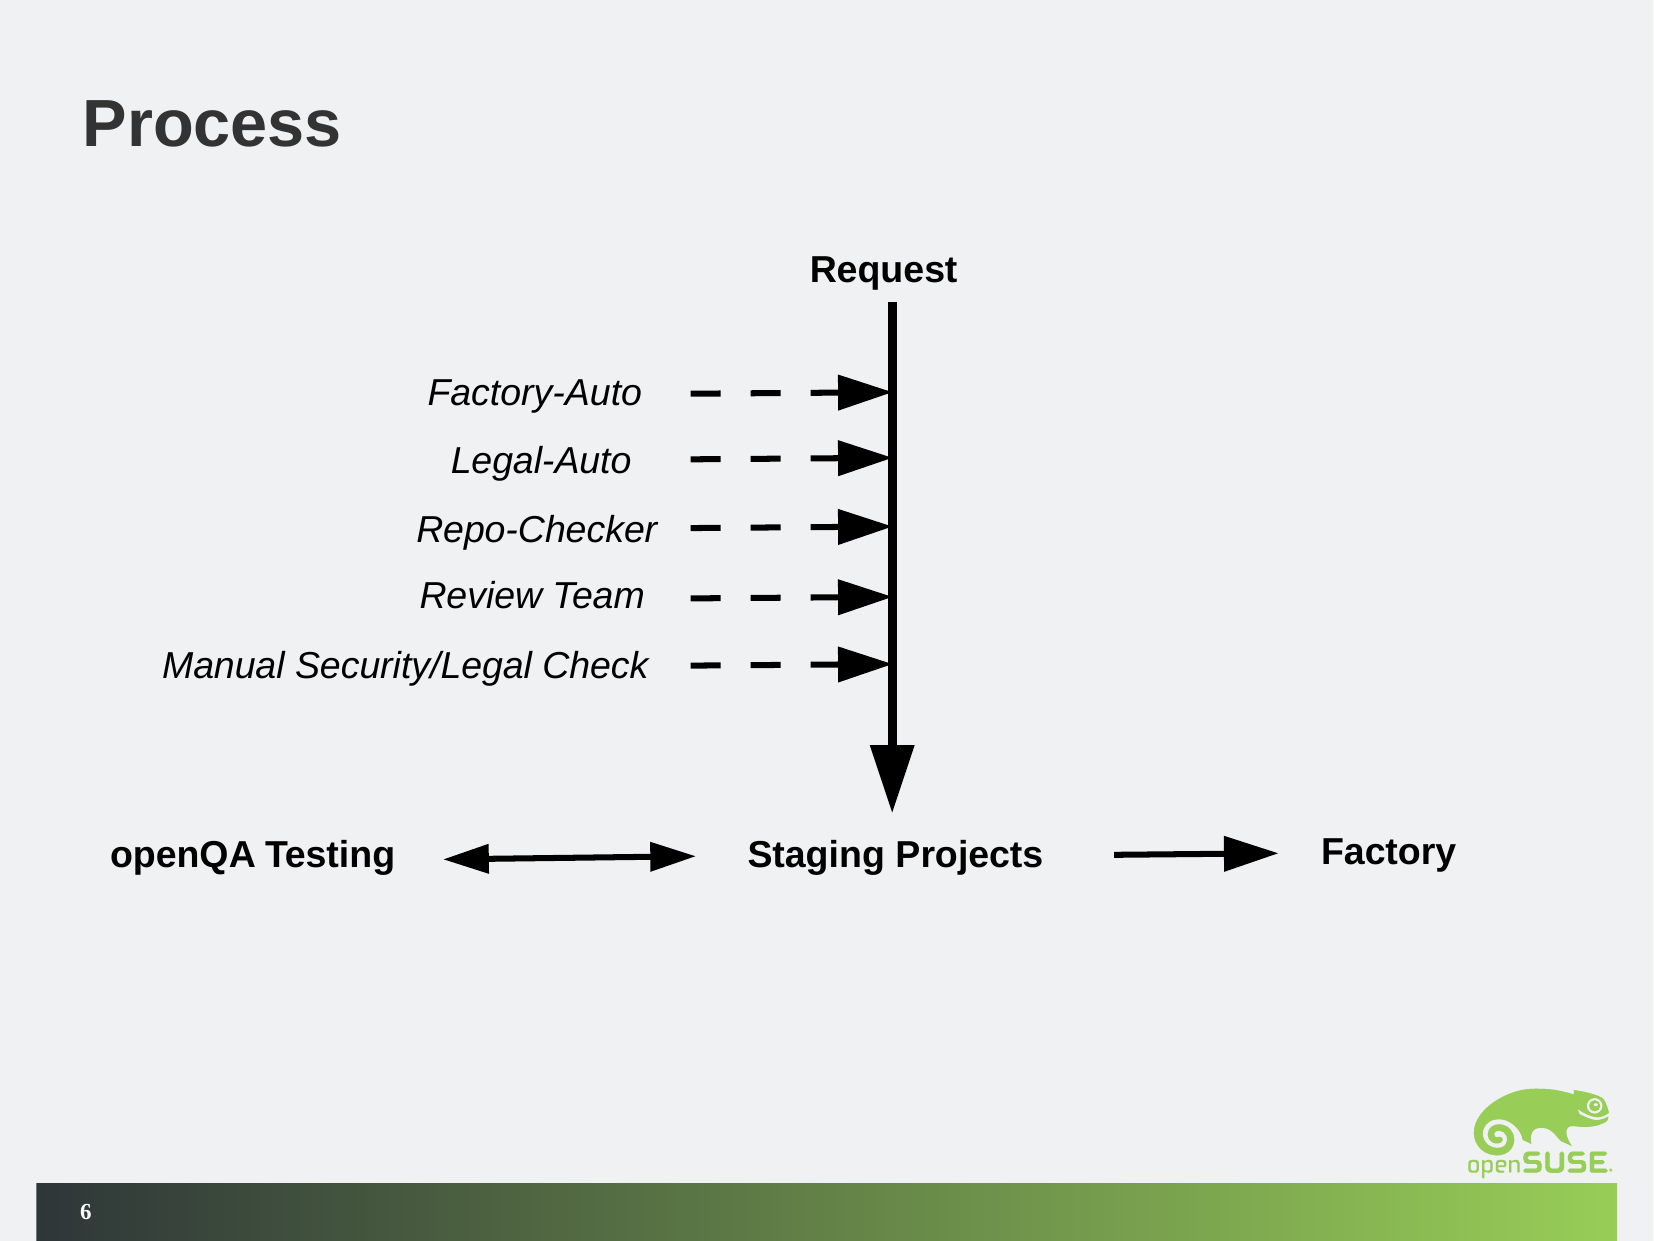

# Process
Request
Factory-Auto
Legal-Auto
Repo-Checker
Review Team
Manual Security/Legal Check
Factory
openQA Testing
Staging Projects
6